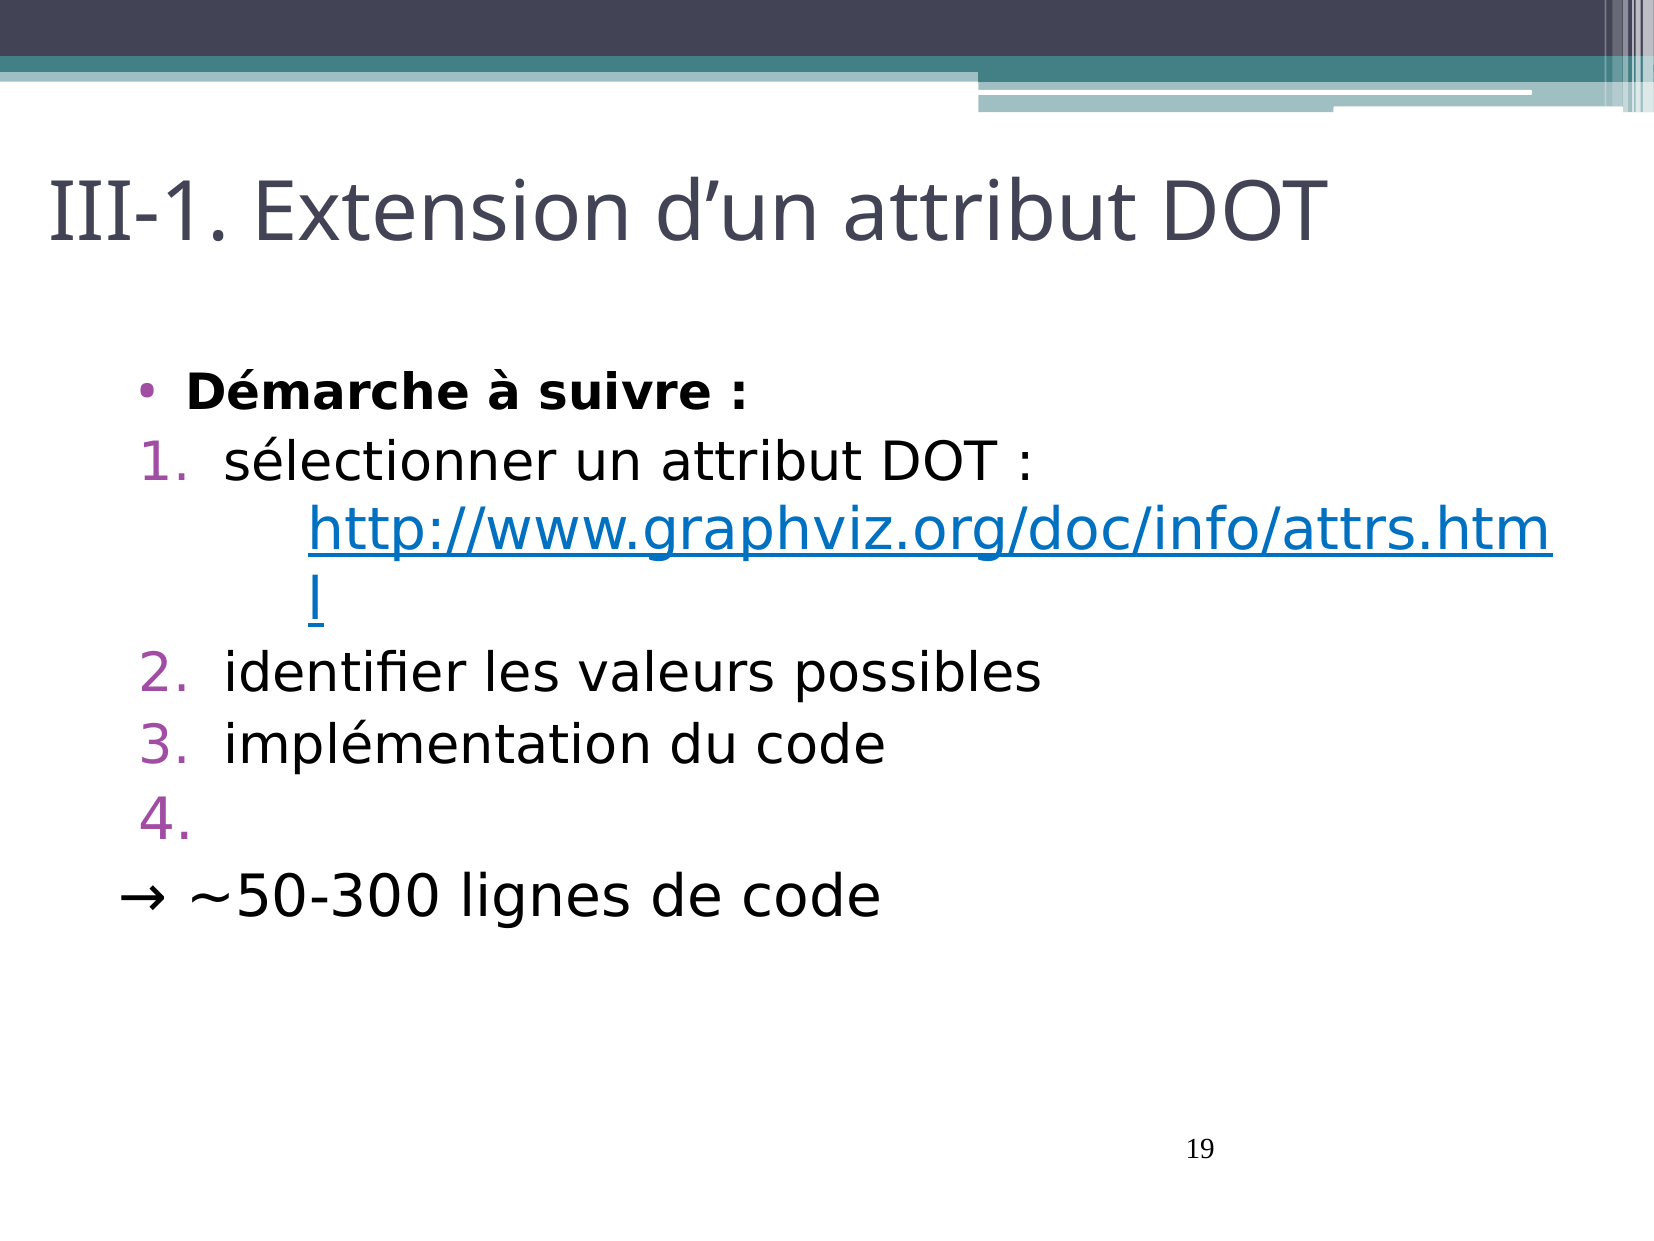

# III-1. Extension d’un attribut DOT
Démarche à suivre :
sélectionner un attribut DOT : http://www.graphviz.org/doc/info/attrs.html
identifier les valeurs possibles
implémentation du code
→ ~50-300 lignes de code